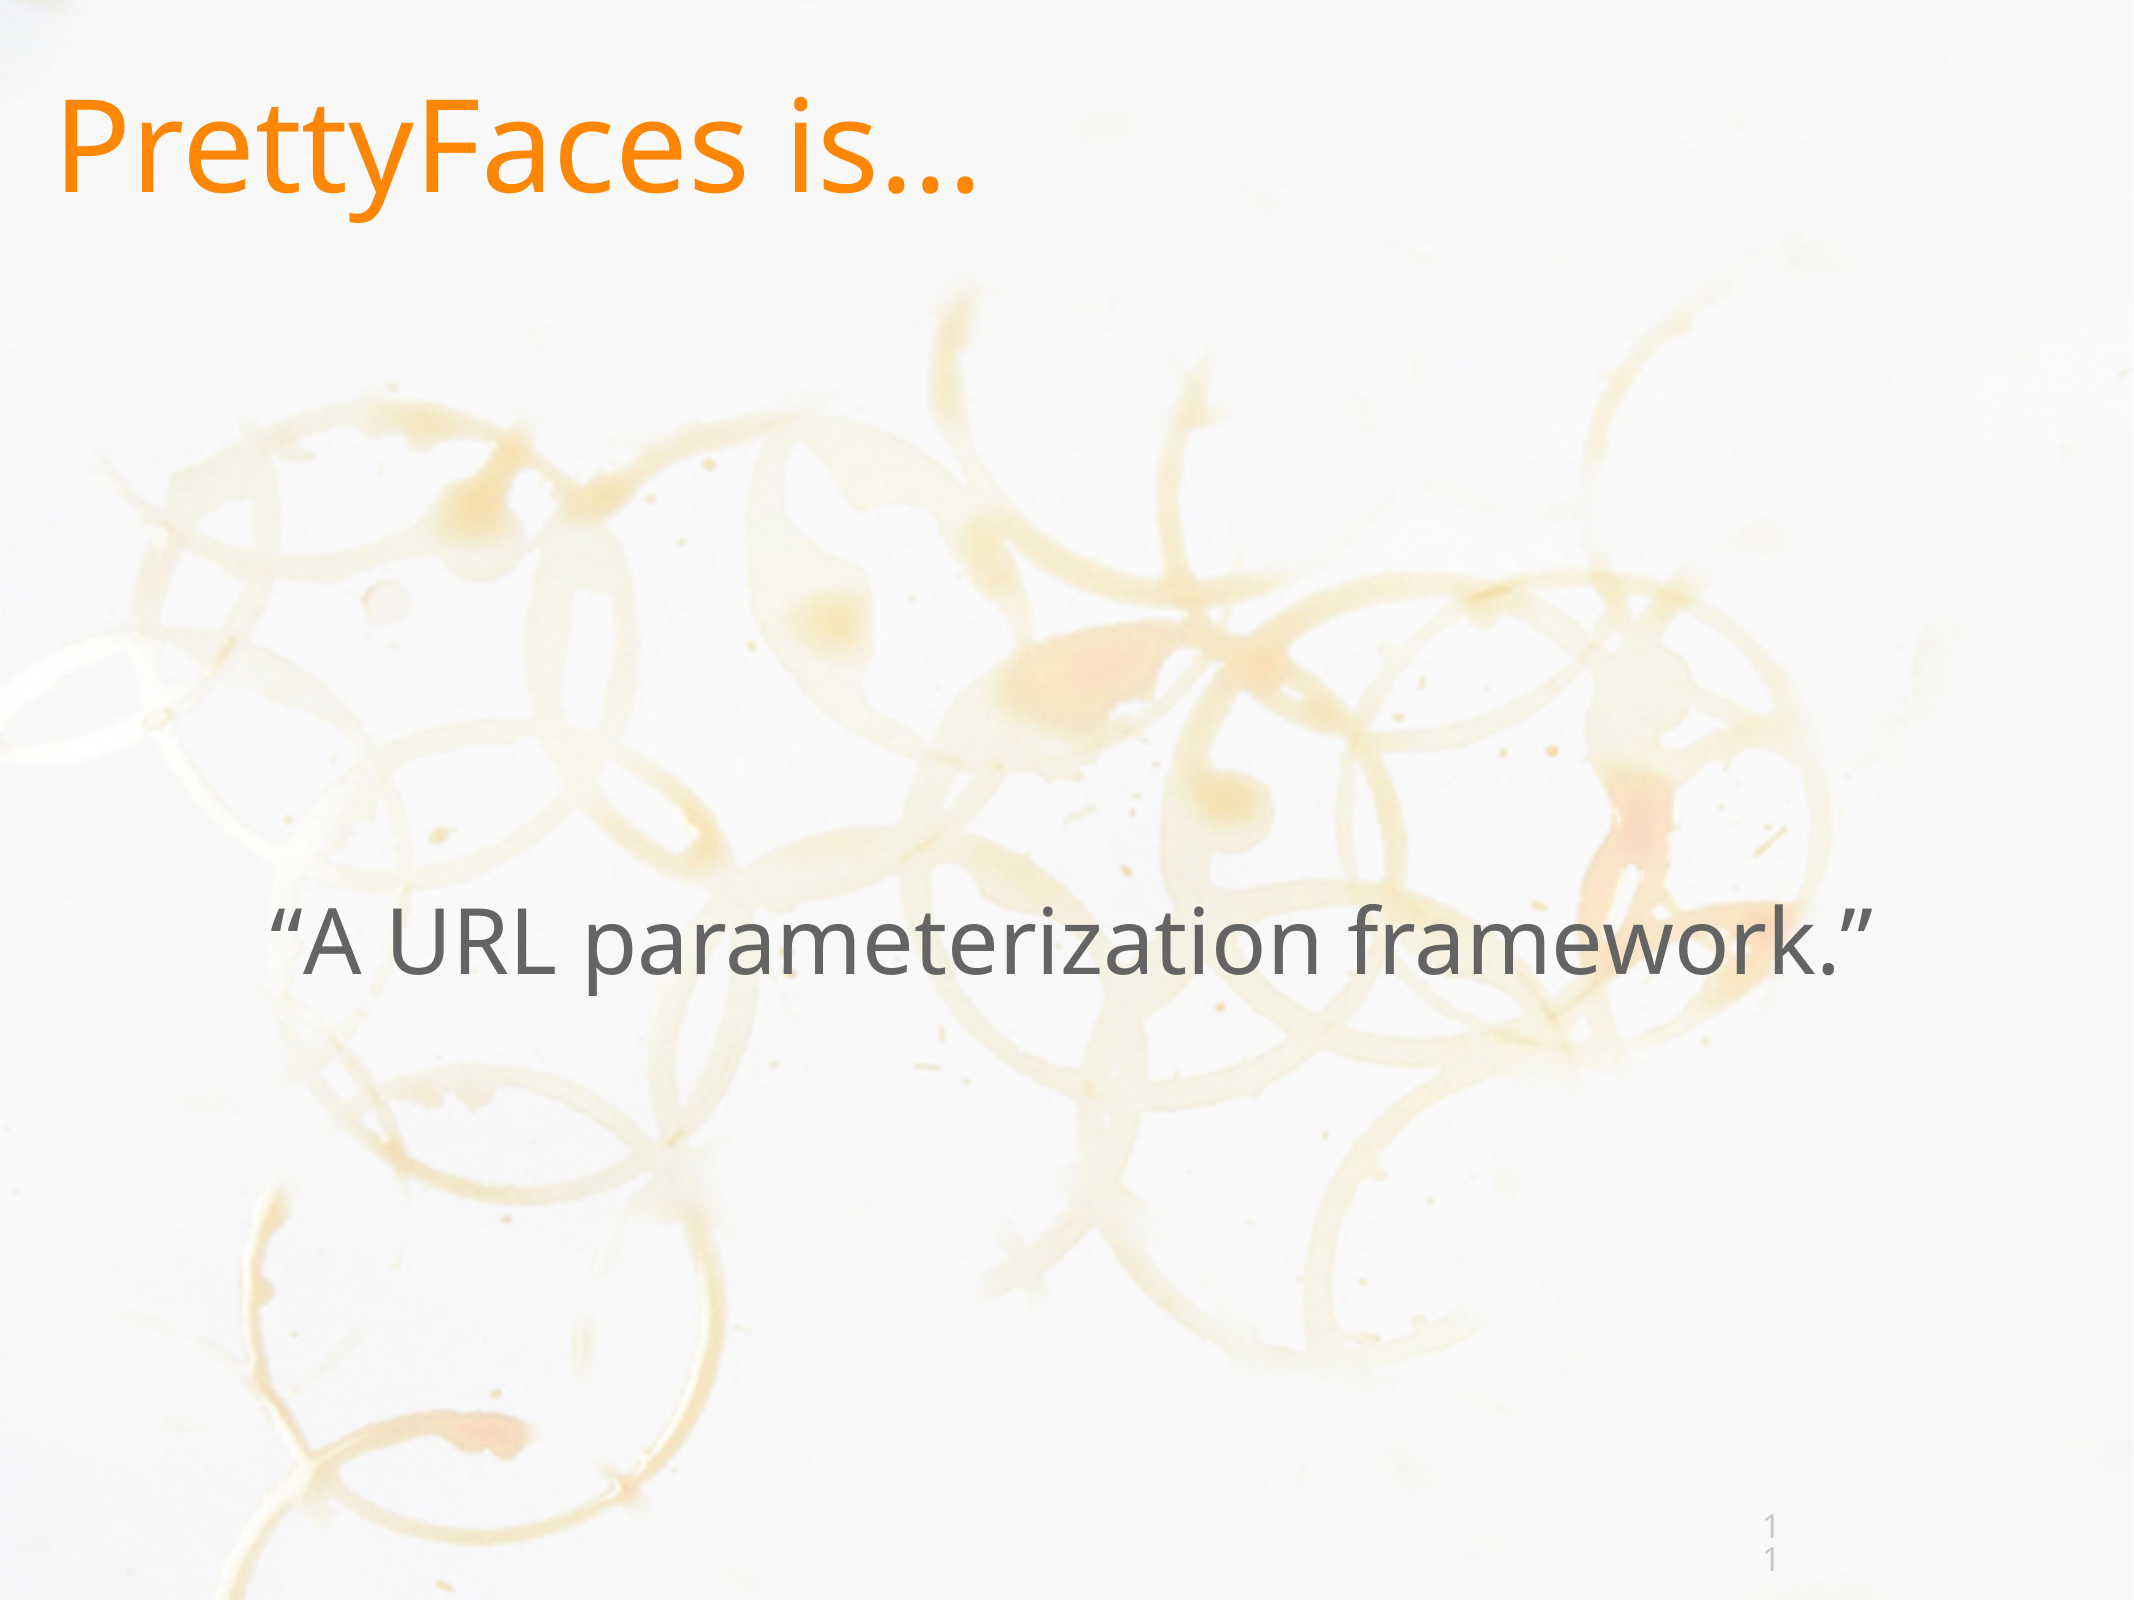

# PrettyFaces is...
“A URL parameterization framework.”
11